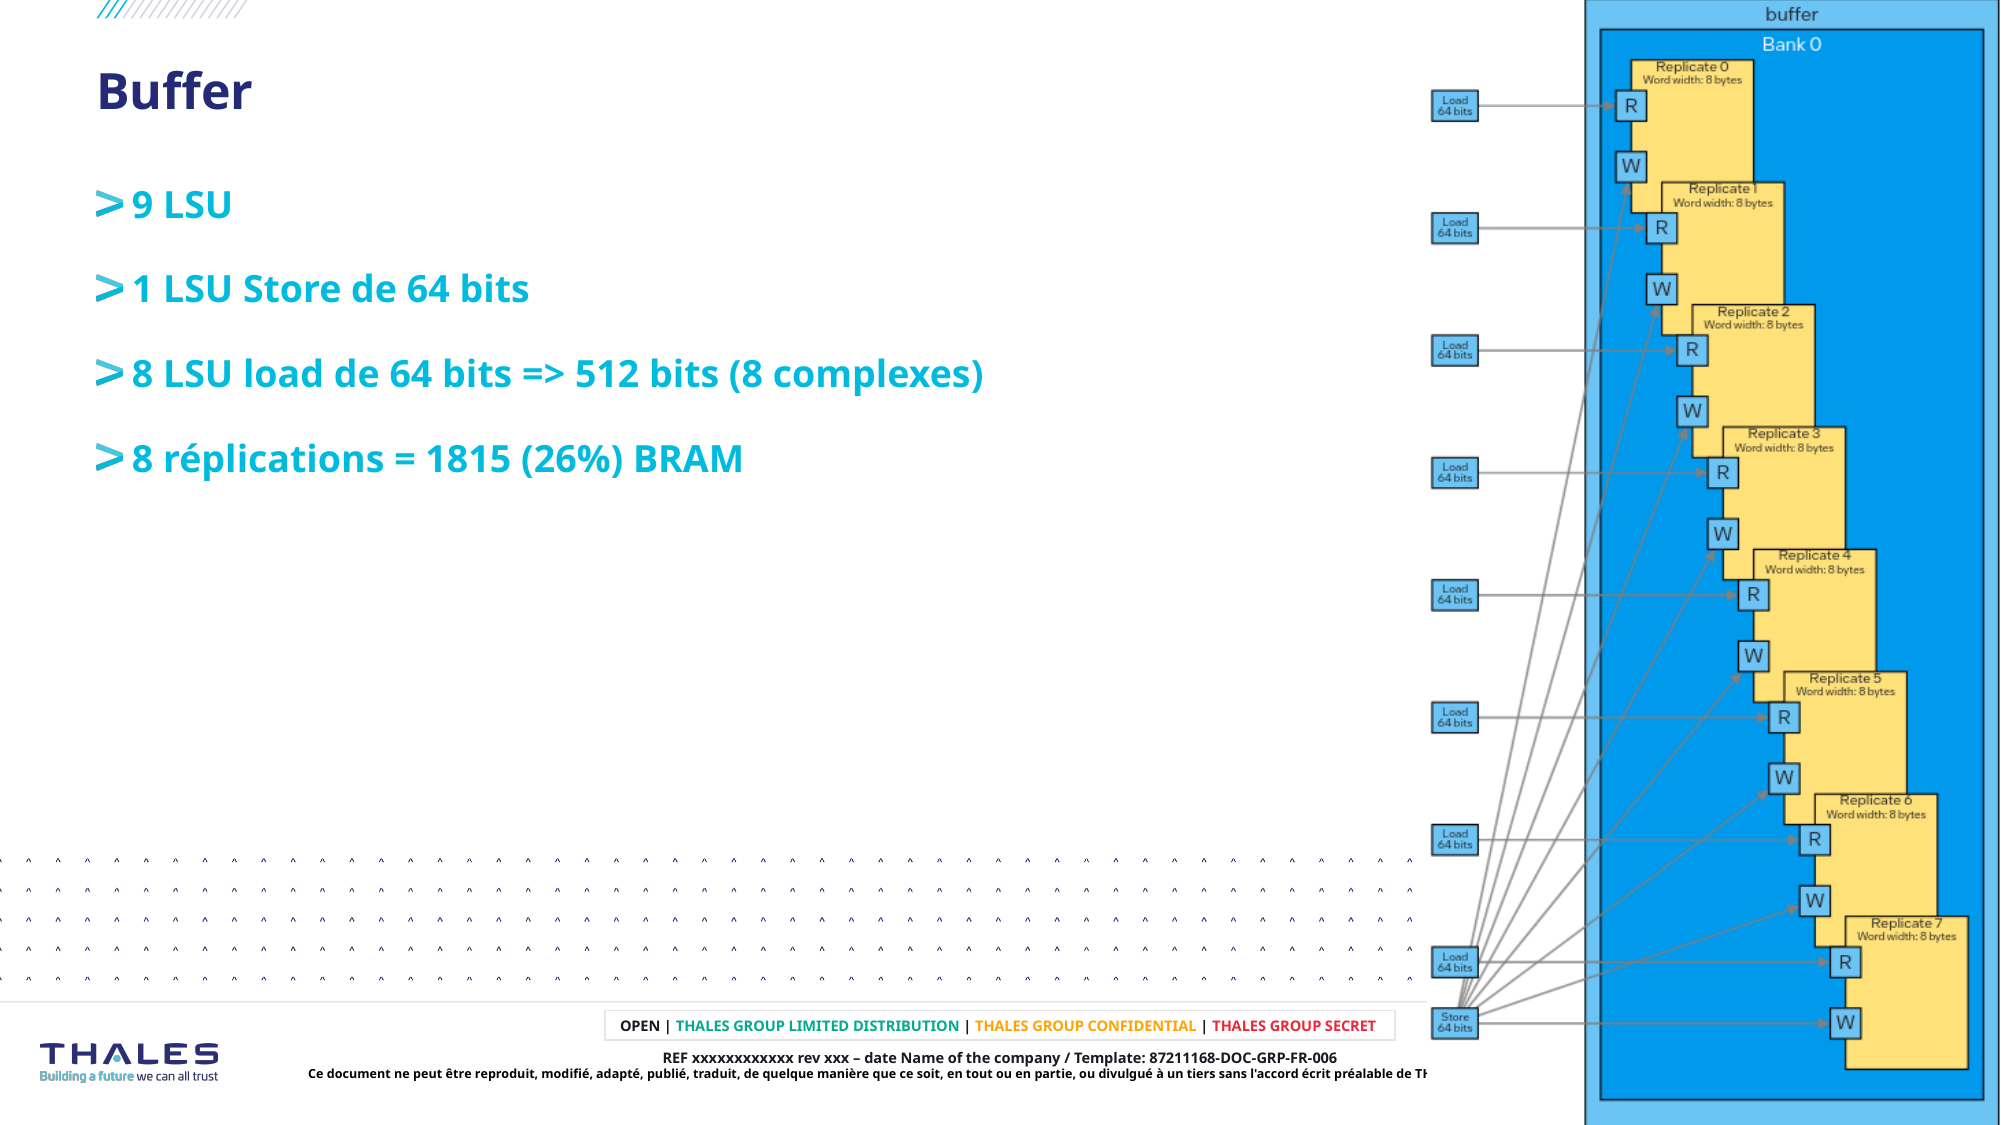

# Buffer
9 LSU
1 LSU Store de 64 bits
8 LSU load de 64 bits => 512 bits (8 complexes)
8 réplications = 1815 (26%) BRAM